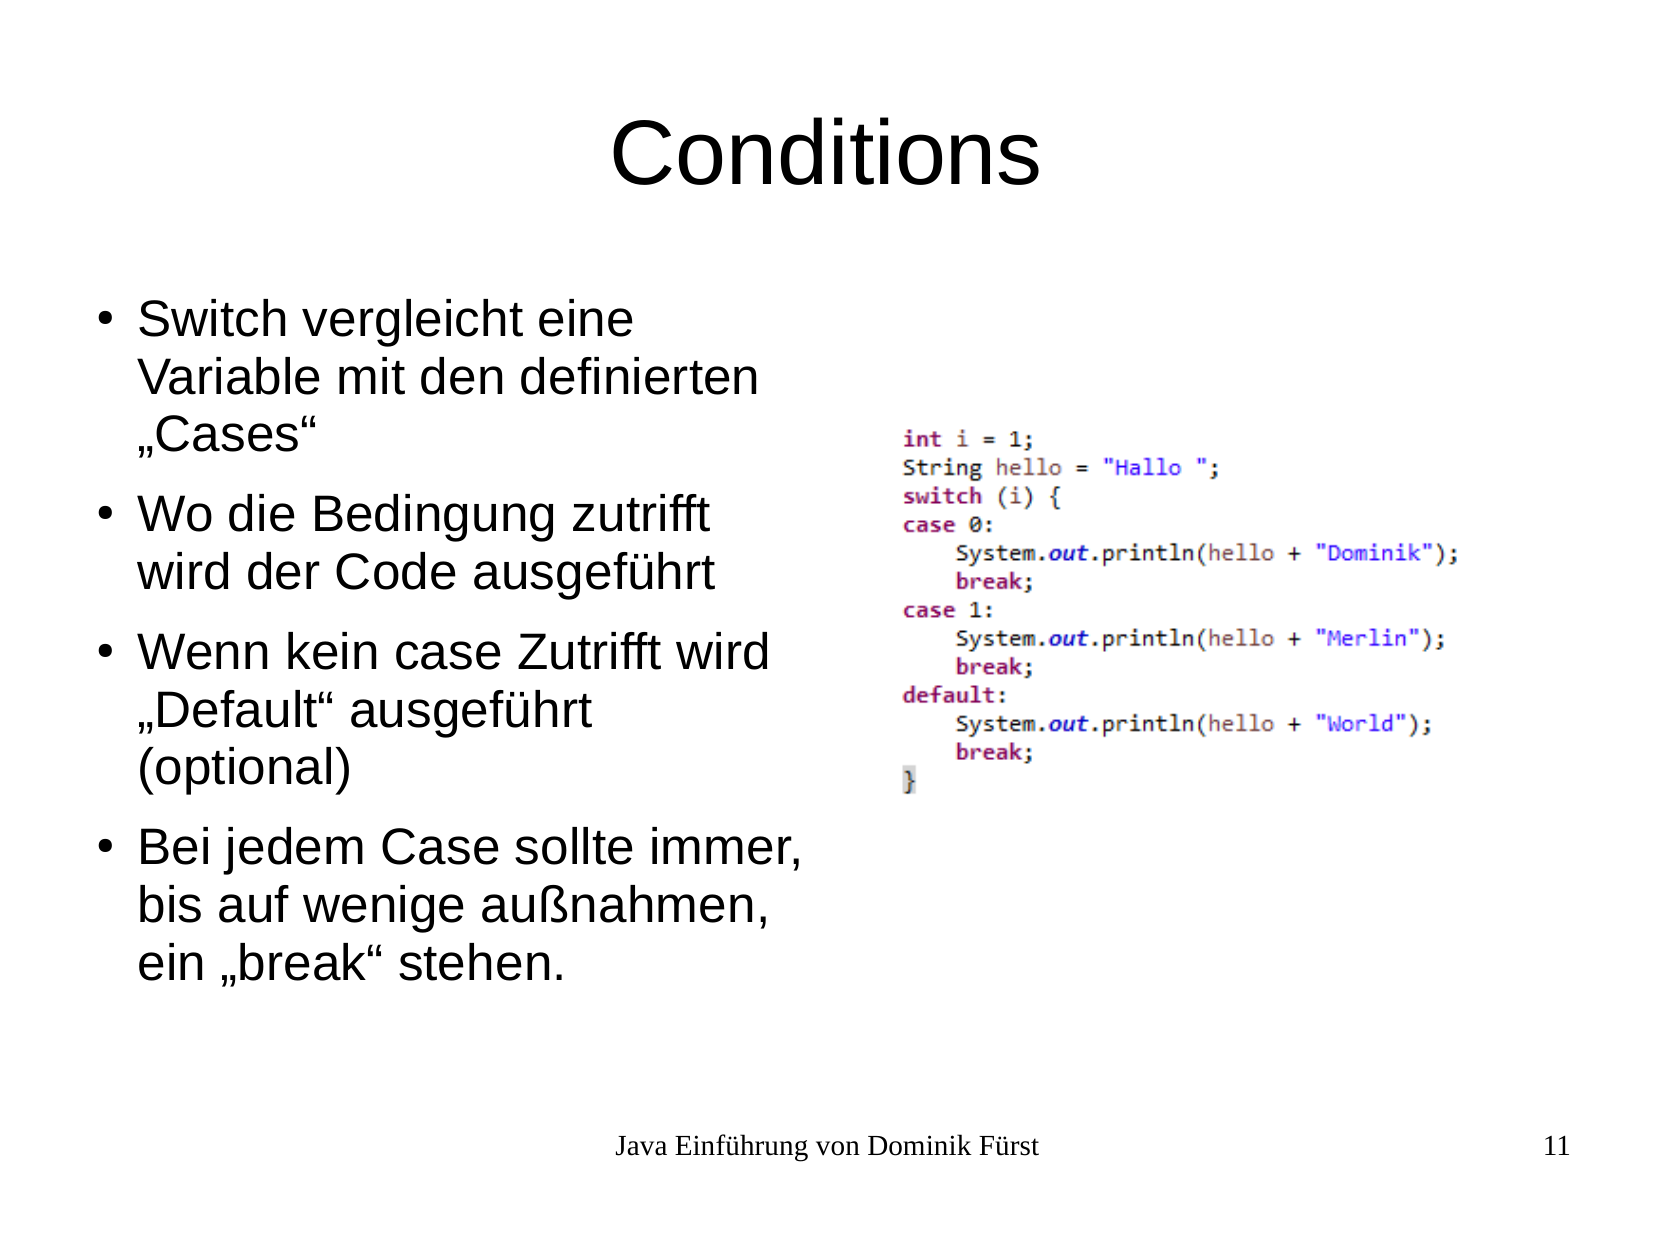

# Conditions
Switch vergleicht eine Variable mit den definierten „Cases“
Wo die Bedingung zutrifft wird der Code ausgeführt
Wenn kein case Zutrifft wird „Default“ ausgeführt (optional)
Bei jedem Case sollte immer, bis auf wenige außnahmen, ein „break“ stehen.
Java Einführung von Dominik Fürst
11